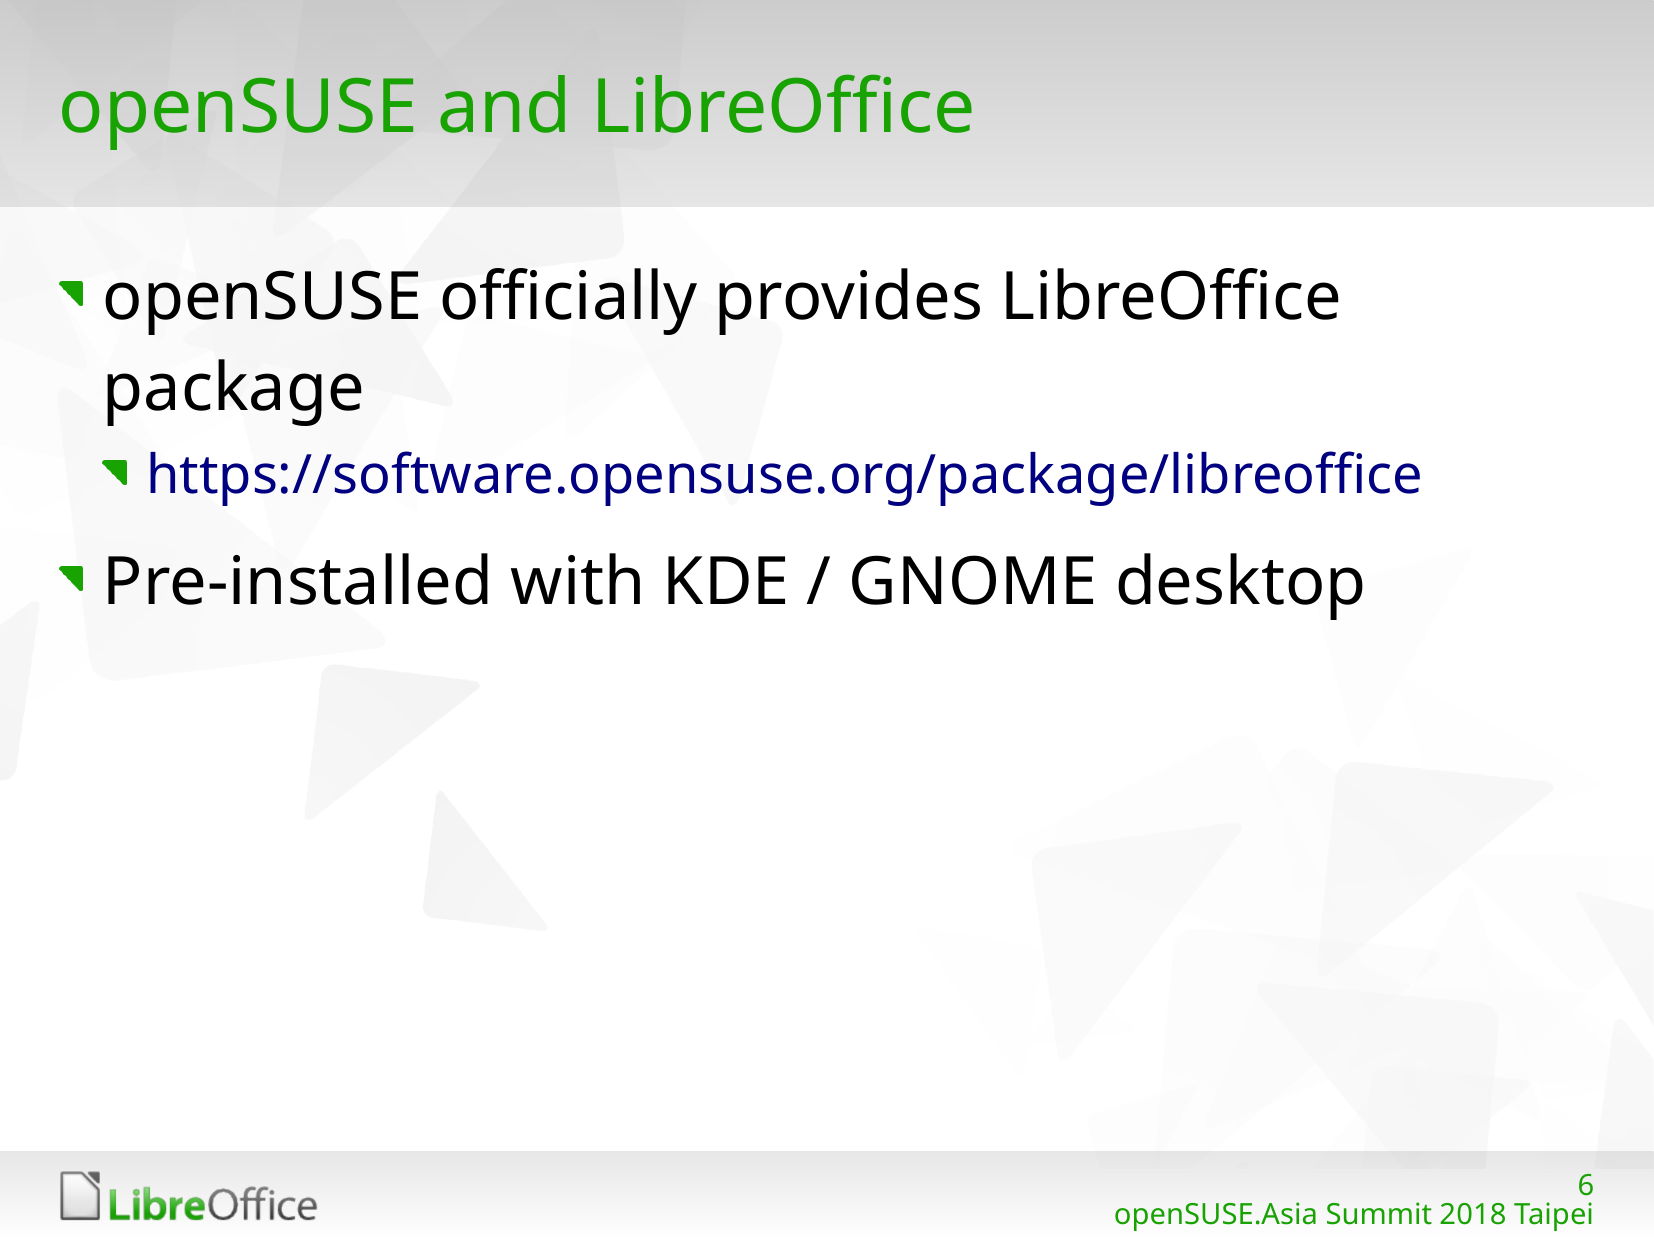

# openSUSE and LibreOffice
openSUSE officially provides LibreOffice package
https://software.opensuse.org/package/libreoffice
Pre-installed with KDE / GNOME desktop
6
openSUSE.Asia Summit 2018 Taipei